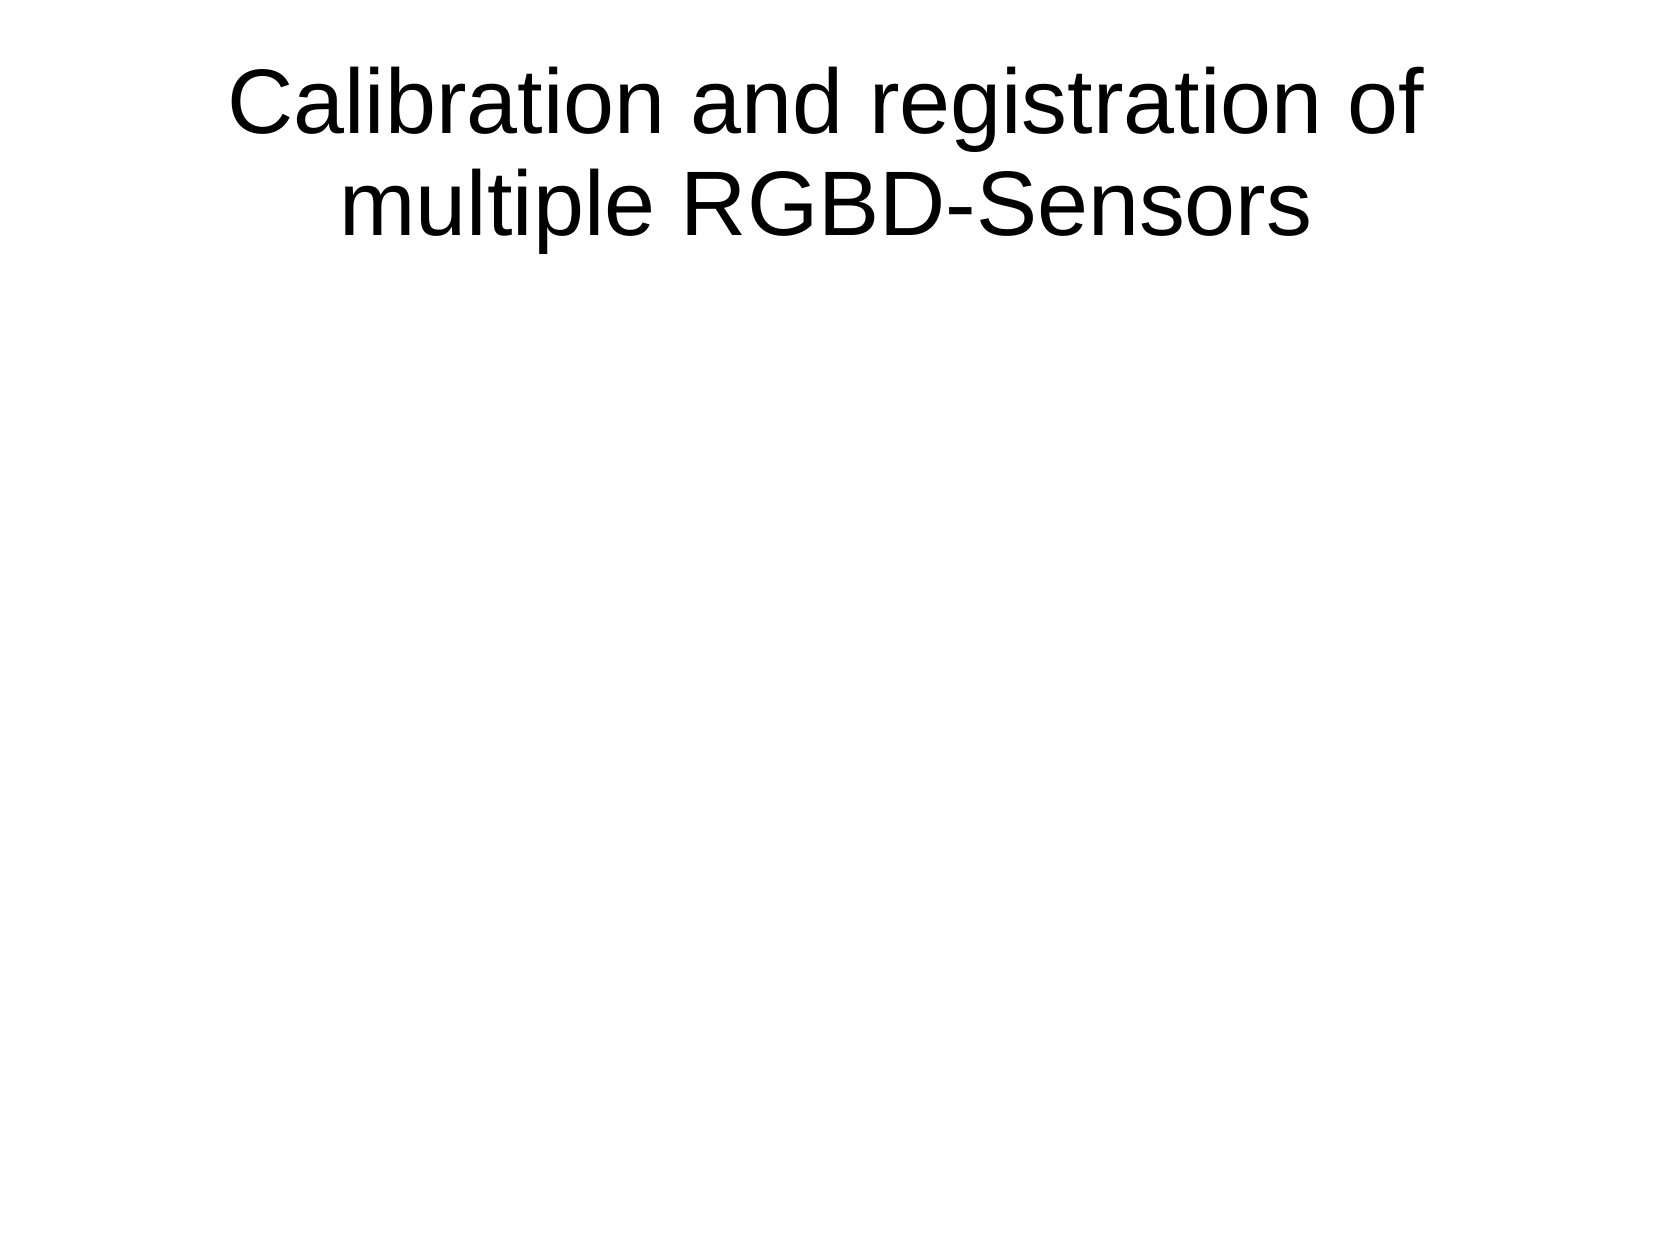

# Calibration and registration of multiple RGBD-Sensors